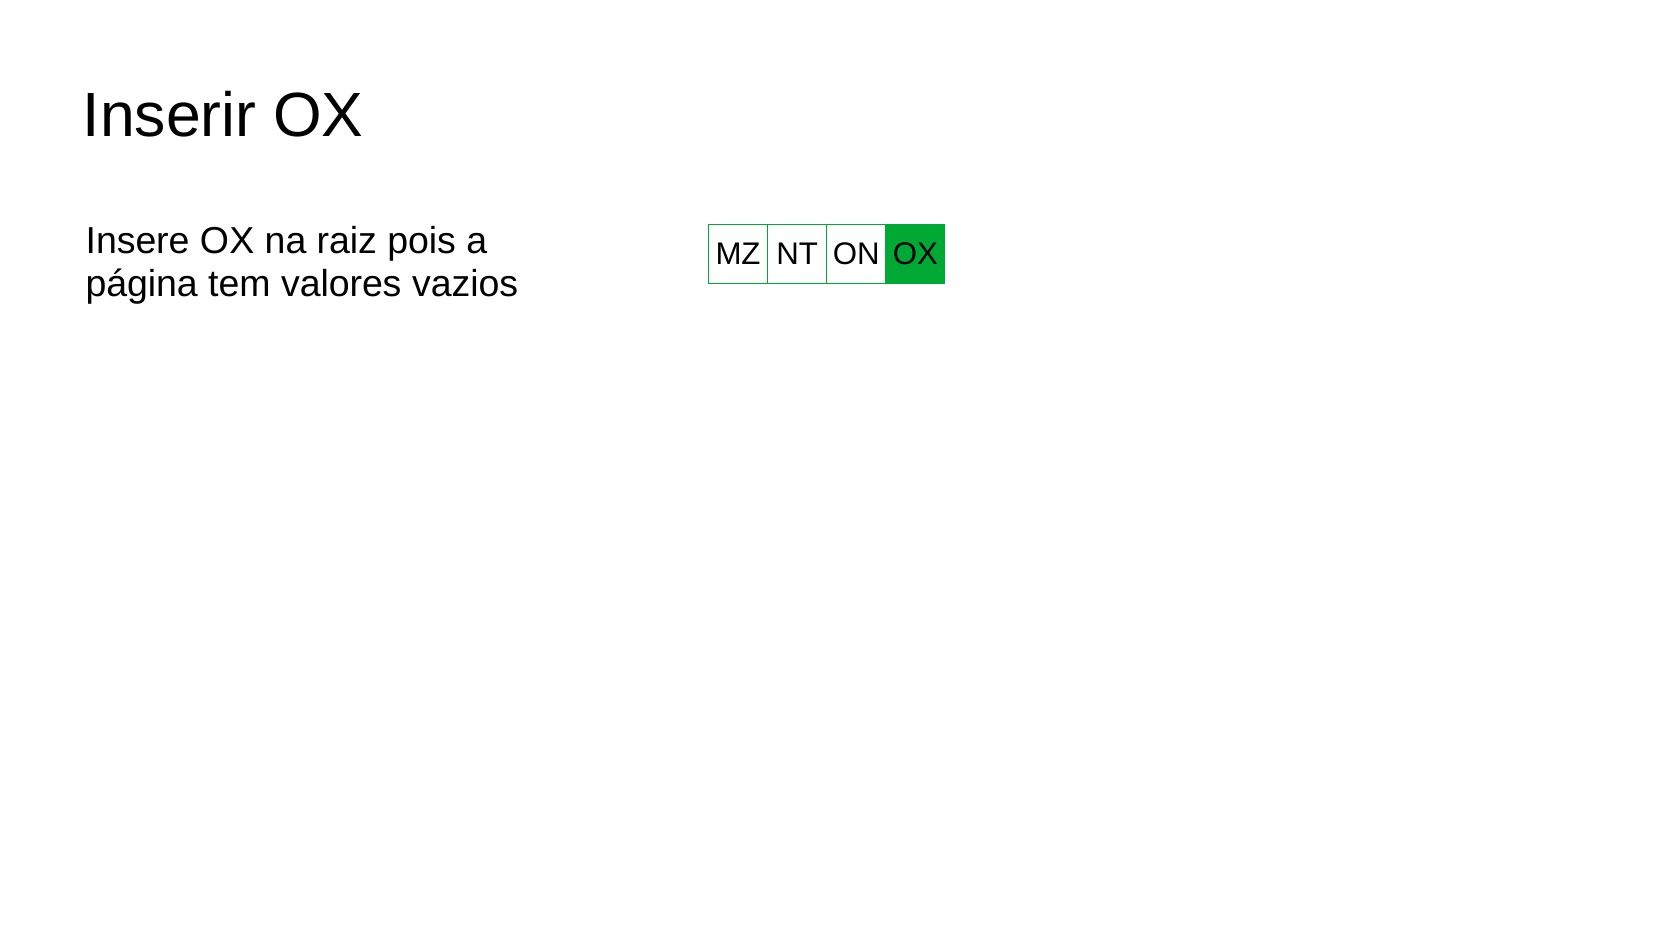

# Inserir OX
Insere OX na raiz pois a
página tem valores vazios
MZ
NT
ON
OX